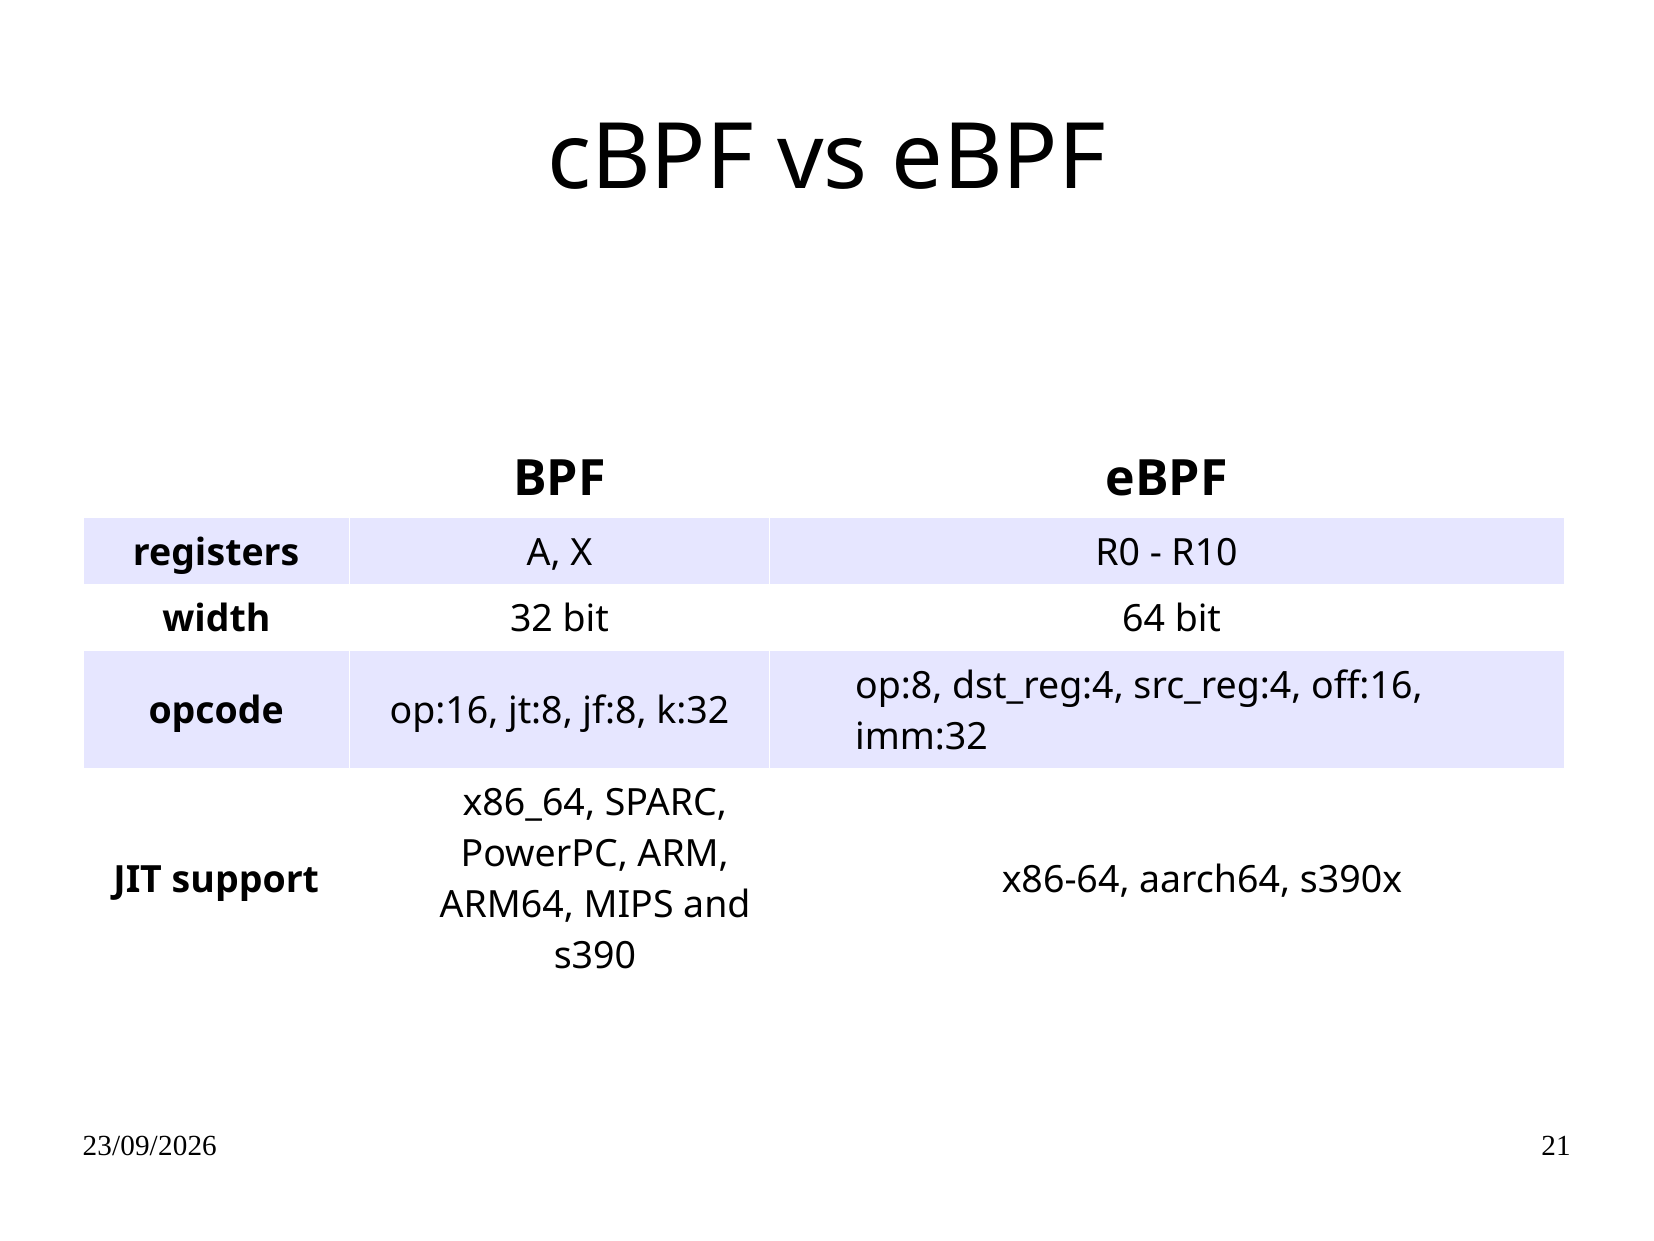

# cBPF vs eBPF
| | BPF | eBPF |
| --- | --- | --- |
| registers | A, X | R0 - R10 |
| width | 32 bit | 64 bit |
| opcode | op:16, jt:8, jf:8, k:32 | op:8, dst\_reg:4, src\_reg:4, off:16, imm:32 |
| JIT support | x86\_64, SPARC, PowerPC, ARM, ARM64, MIPS and s390 | x86-64, aarch64, s390x |
21